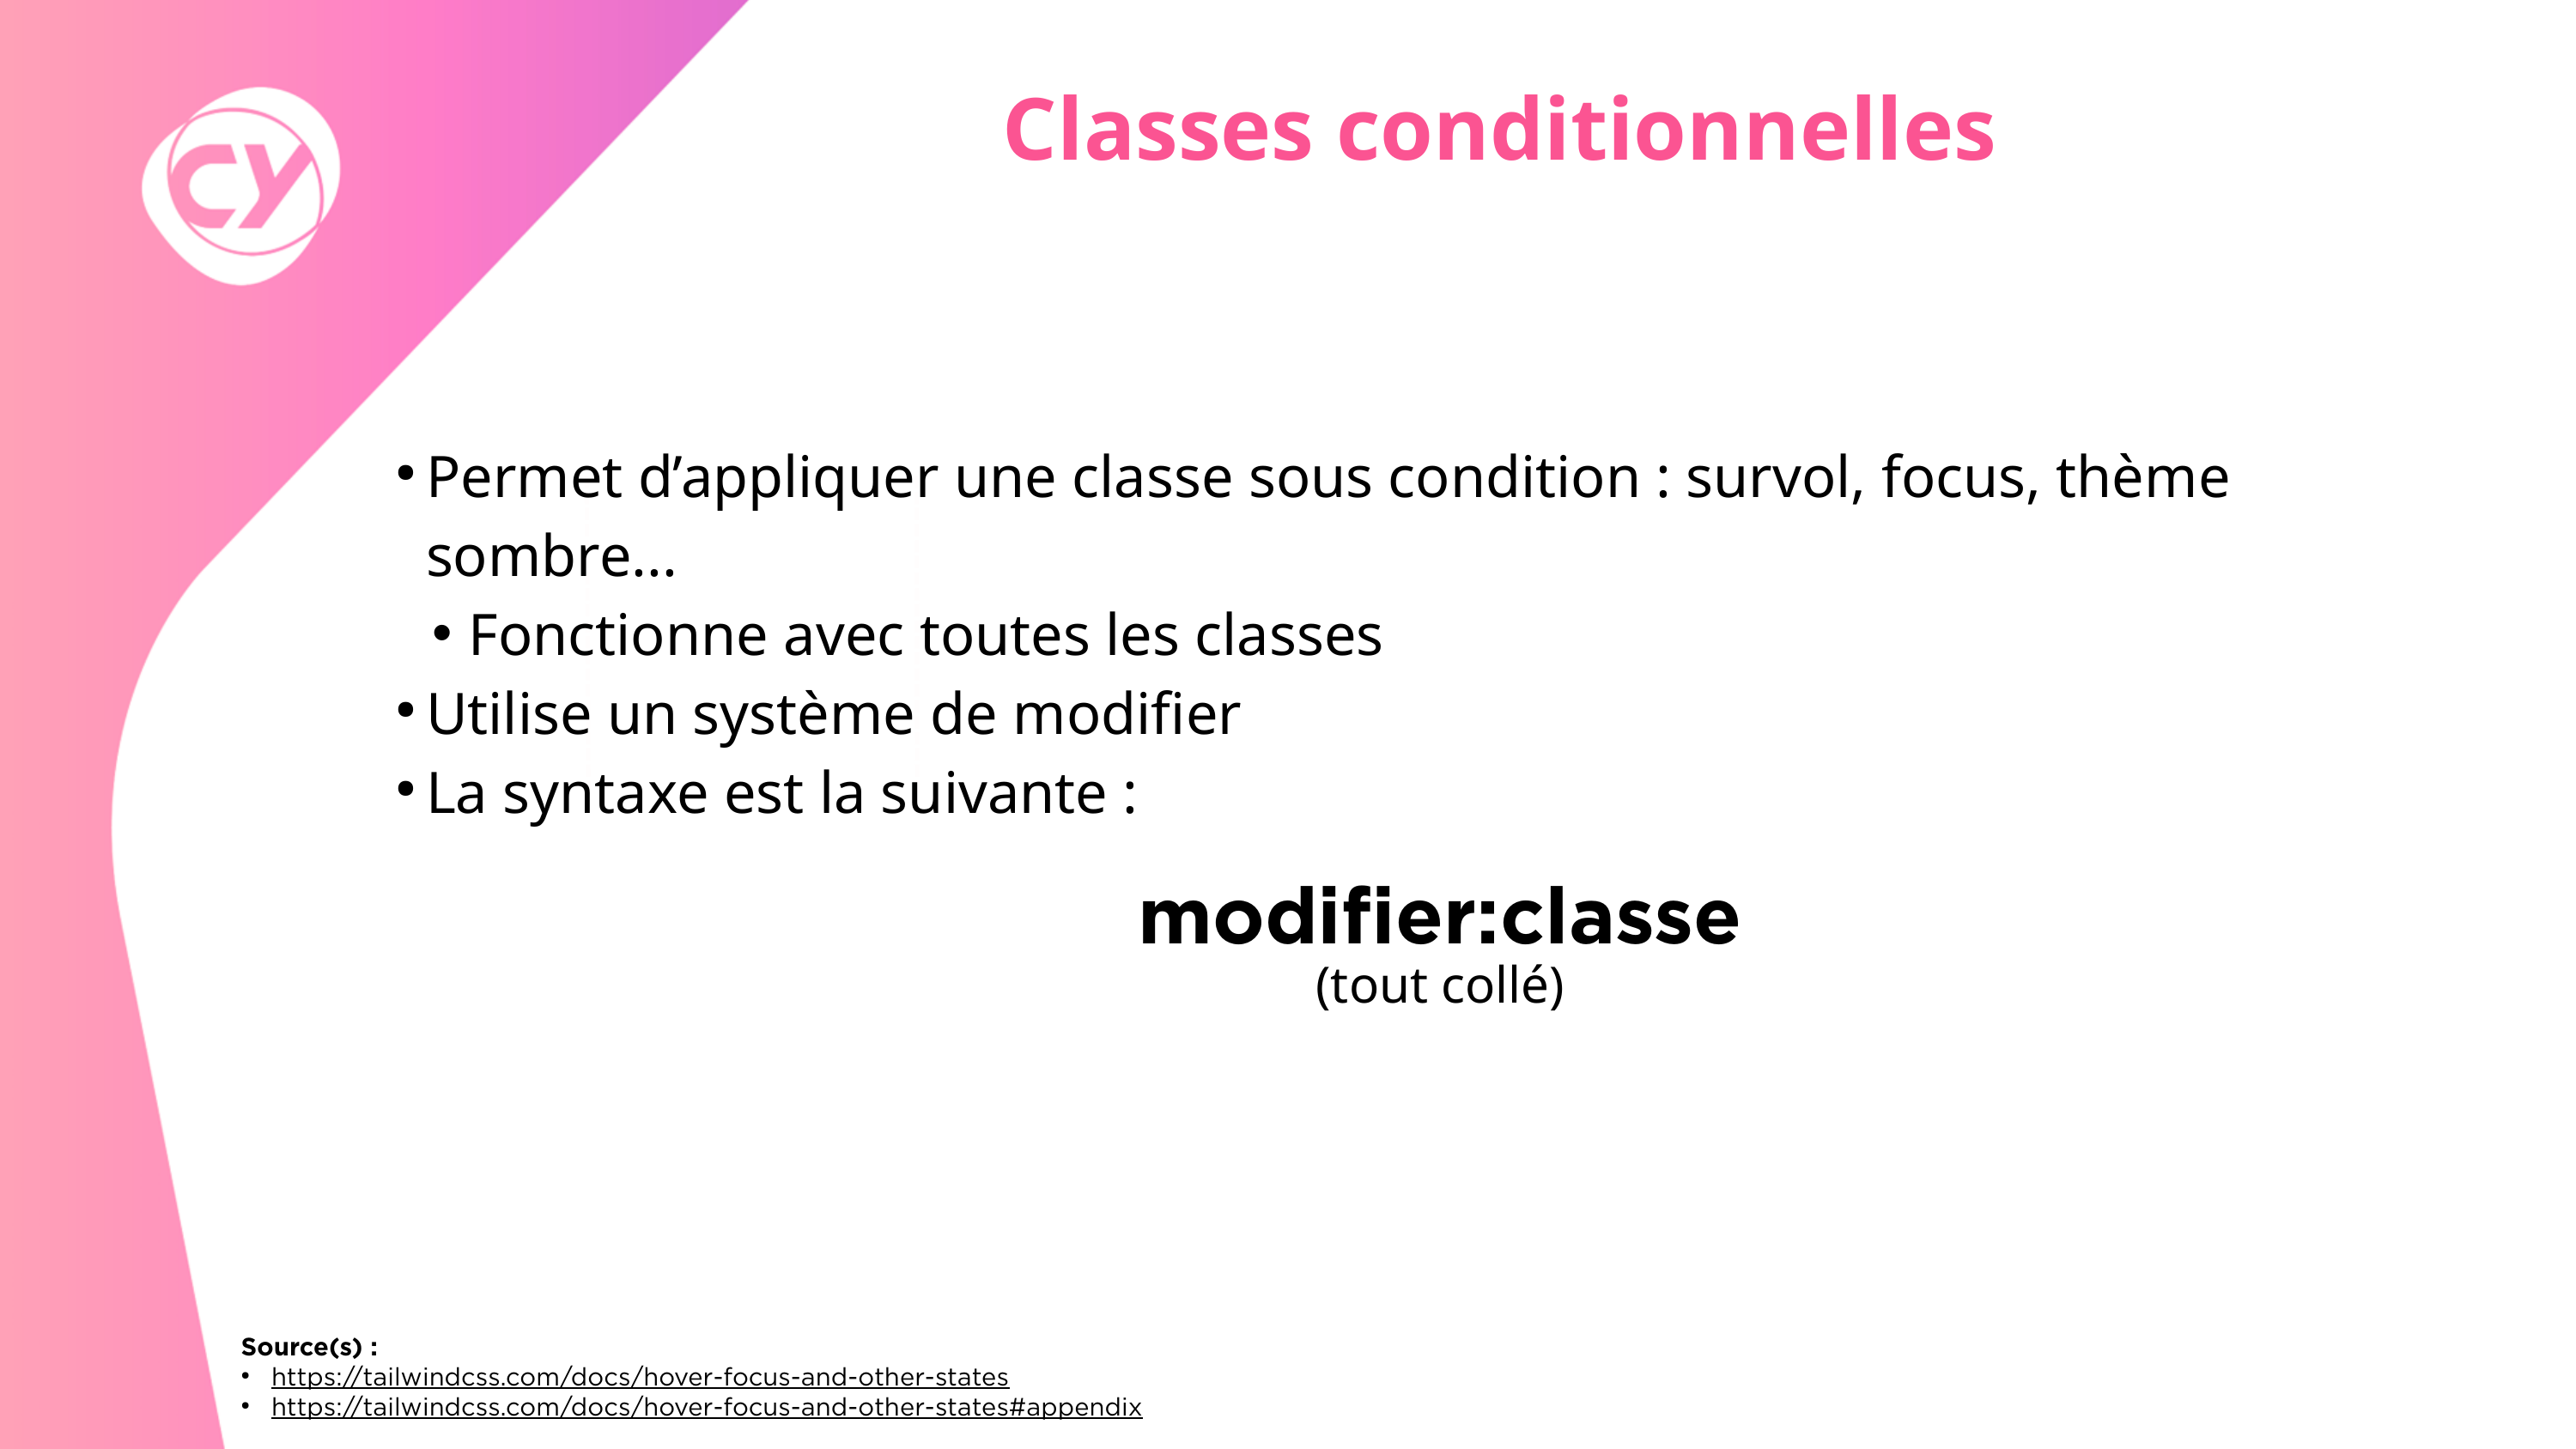

Classes conditionnelles
Permet d’appliquer une classe sous condition : survol, focus, thème sombre...
Fonctionne avec toutes les classes
Utilise un système de modifier
La syntaxe est la suivante :
modifier:classe
(tout collé)
Source(s) :
https://tailwindcss.com/docs/hover-focus-and-other-states
https://tailwindcss.com/docs/hover-focus-and-other-states#appendix